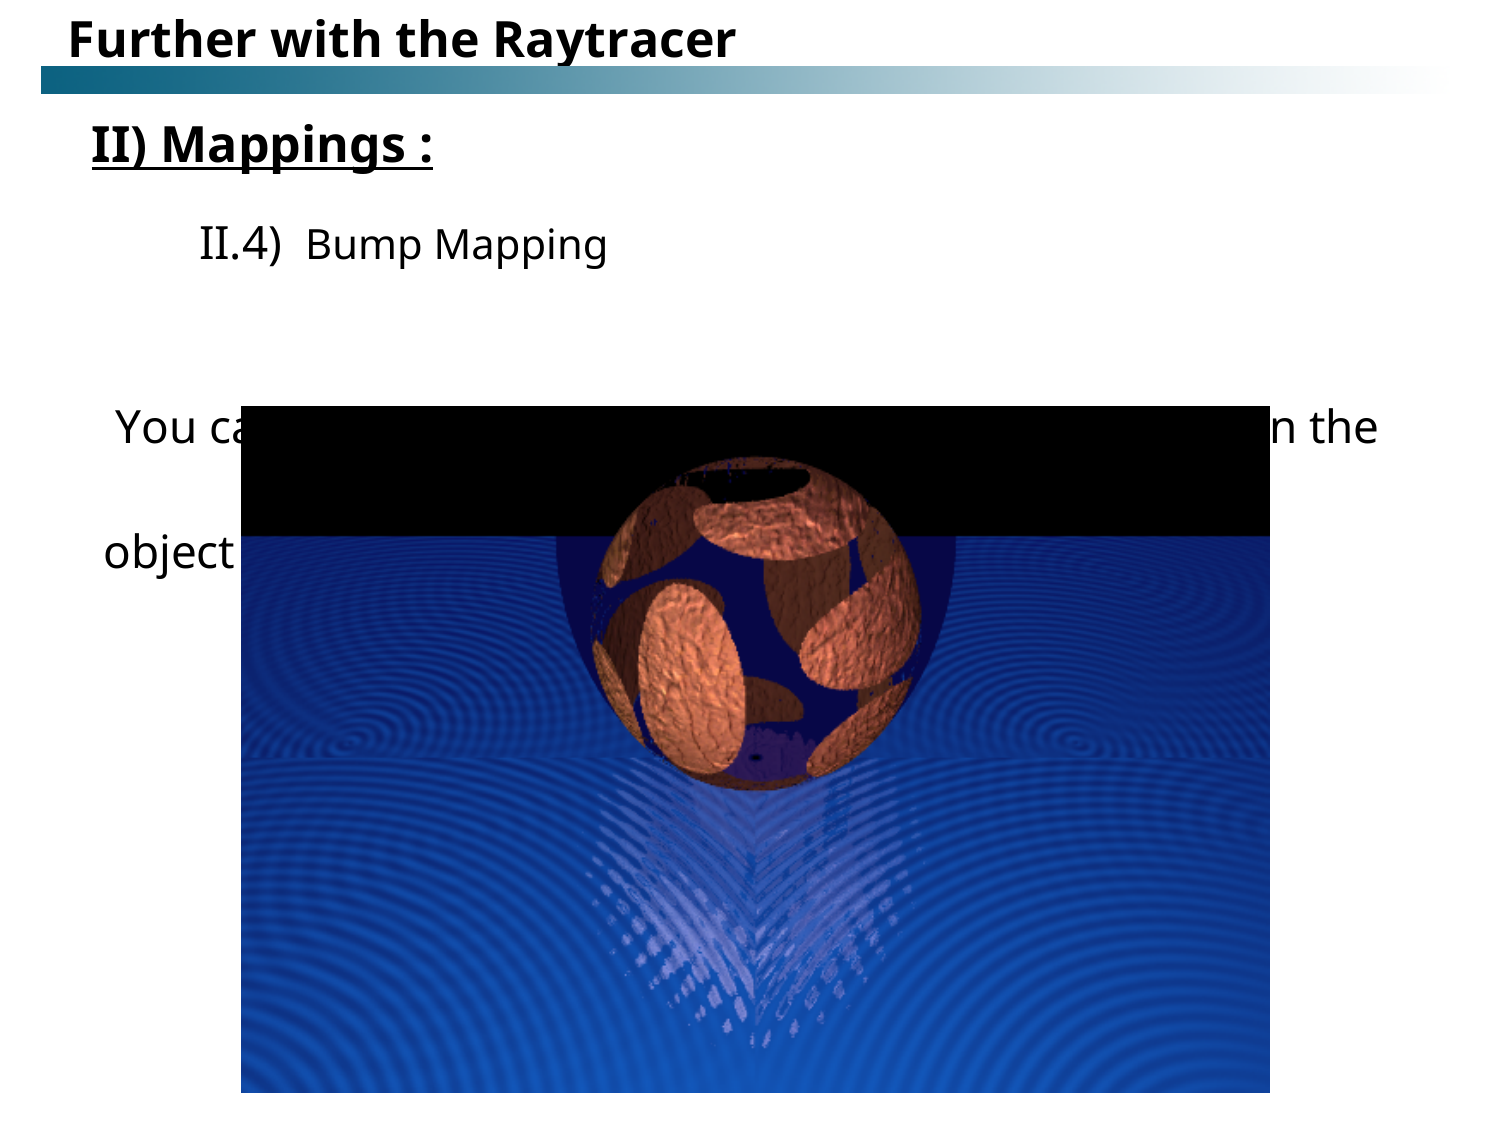

# Further with the Raytracer
II) Mappings :
II.4) Bump Mapping
 You can mix every mappings and repeat the texture on the object